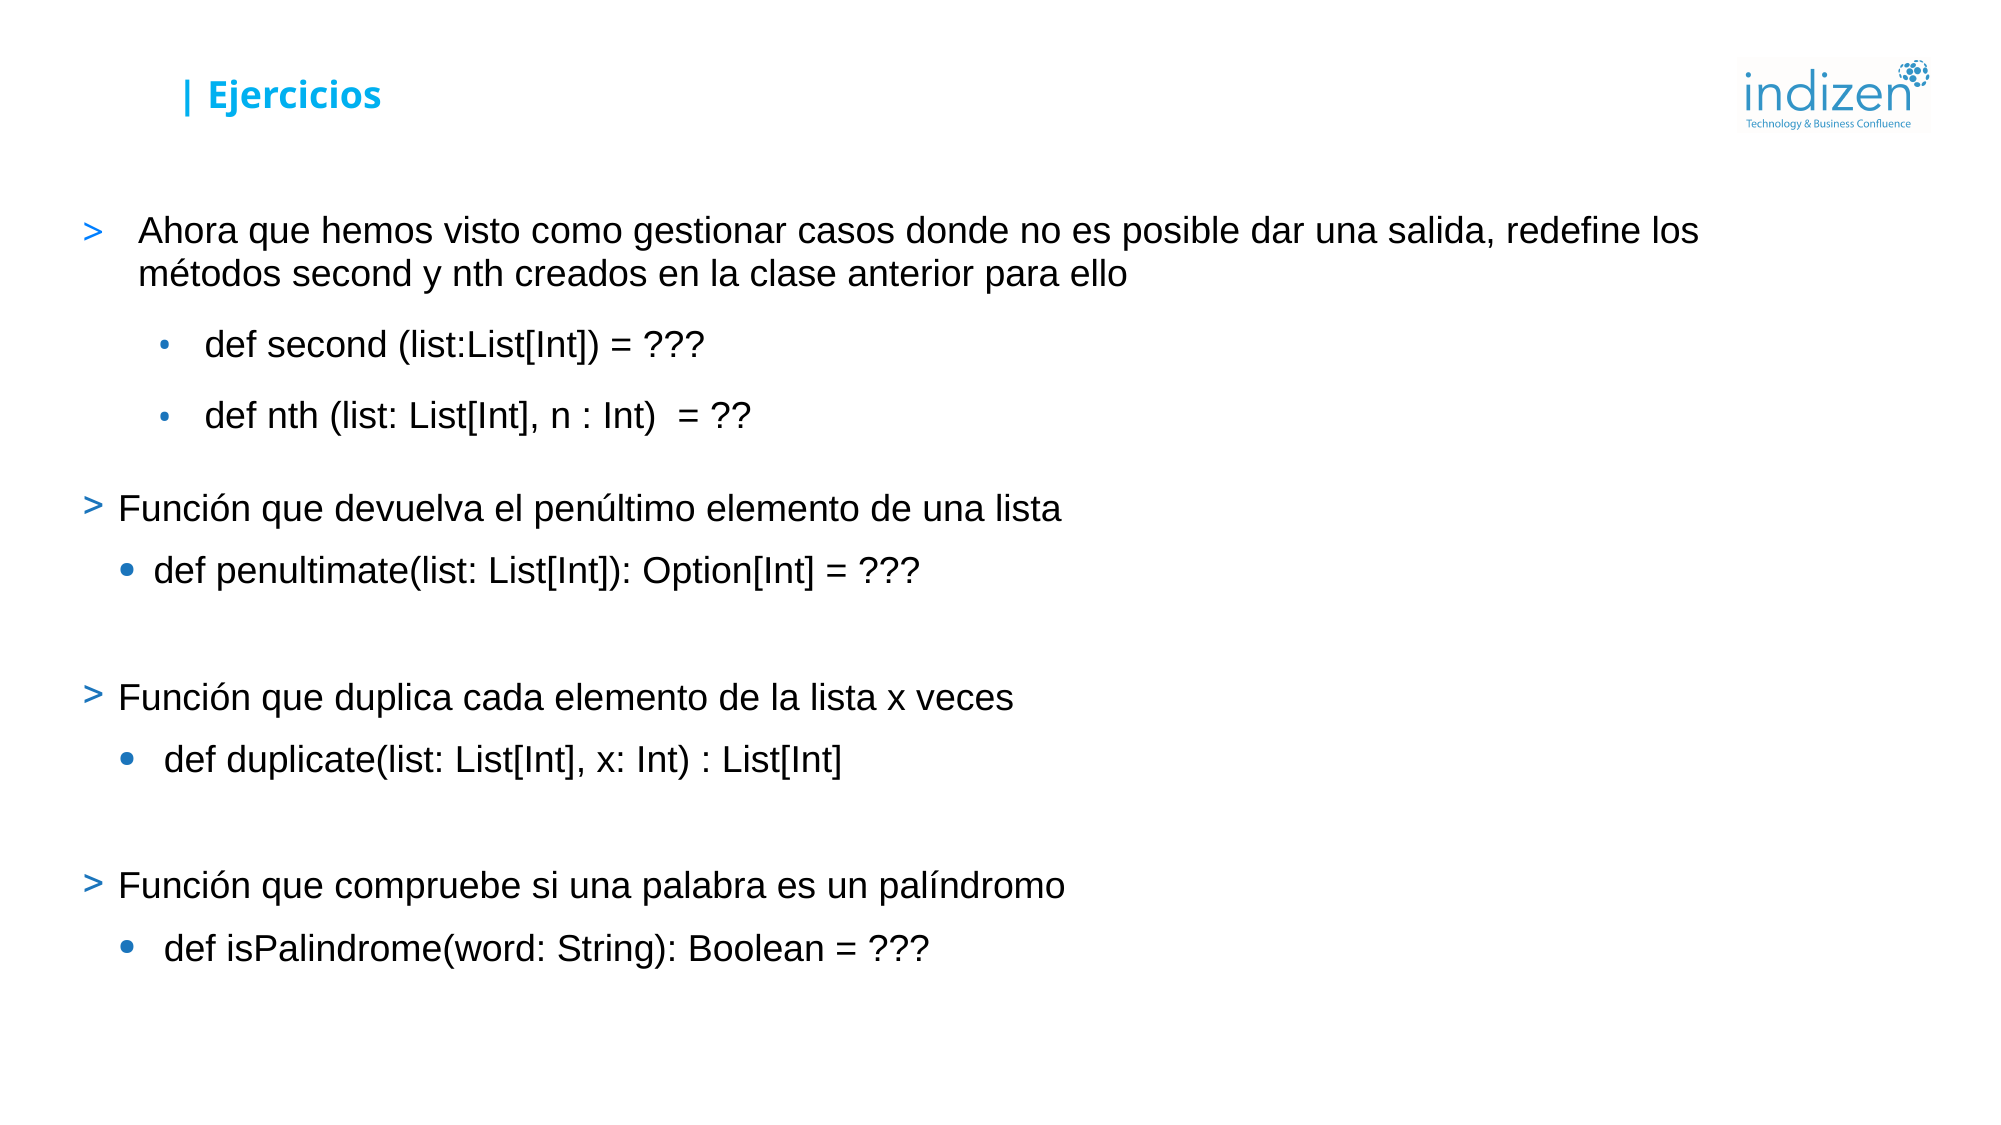

| Ejercicios
Ahora que hemos visto como gestionar casos donde no es posible dar una salida, redefine los métodos second y nth creados en la clase anterior para ello
def second (list:List[Int]) = ???
def nth (list: List[Int], n : Int) = ??
Función que devuelva el penúltimo elemento de una lista
def penultimate(list: List[Int]): Option[Int] = ???
Función que duplica cada elemento de la lista x veces
 def duplicate(list: List[Int], x: Int) : List[Int]
Función que compruebe si una palabra es un palíndromo
 def isPalindrome(word: String): Boolean = ???